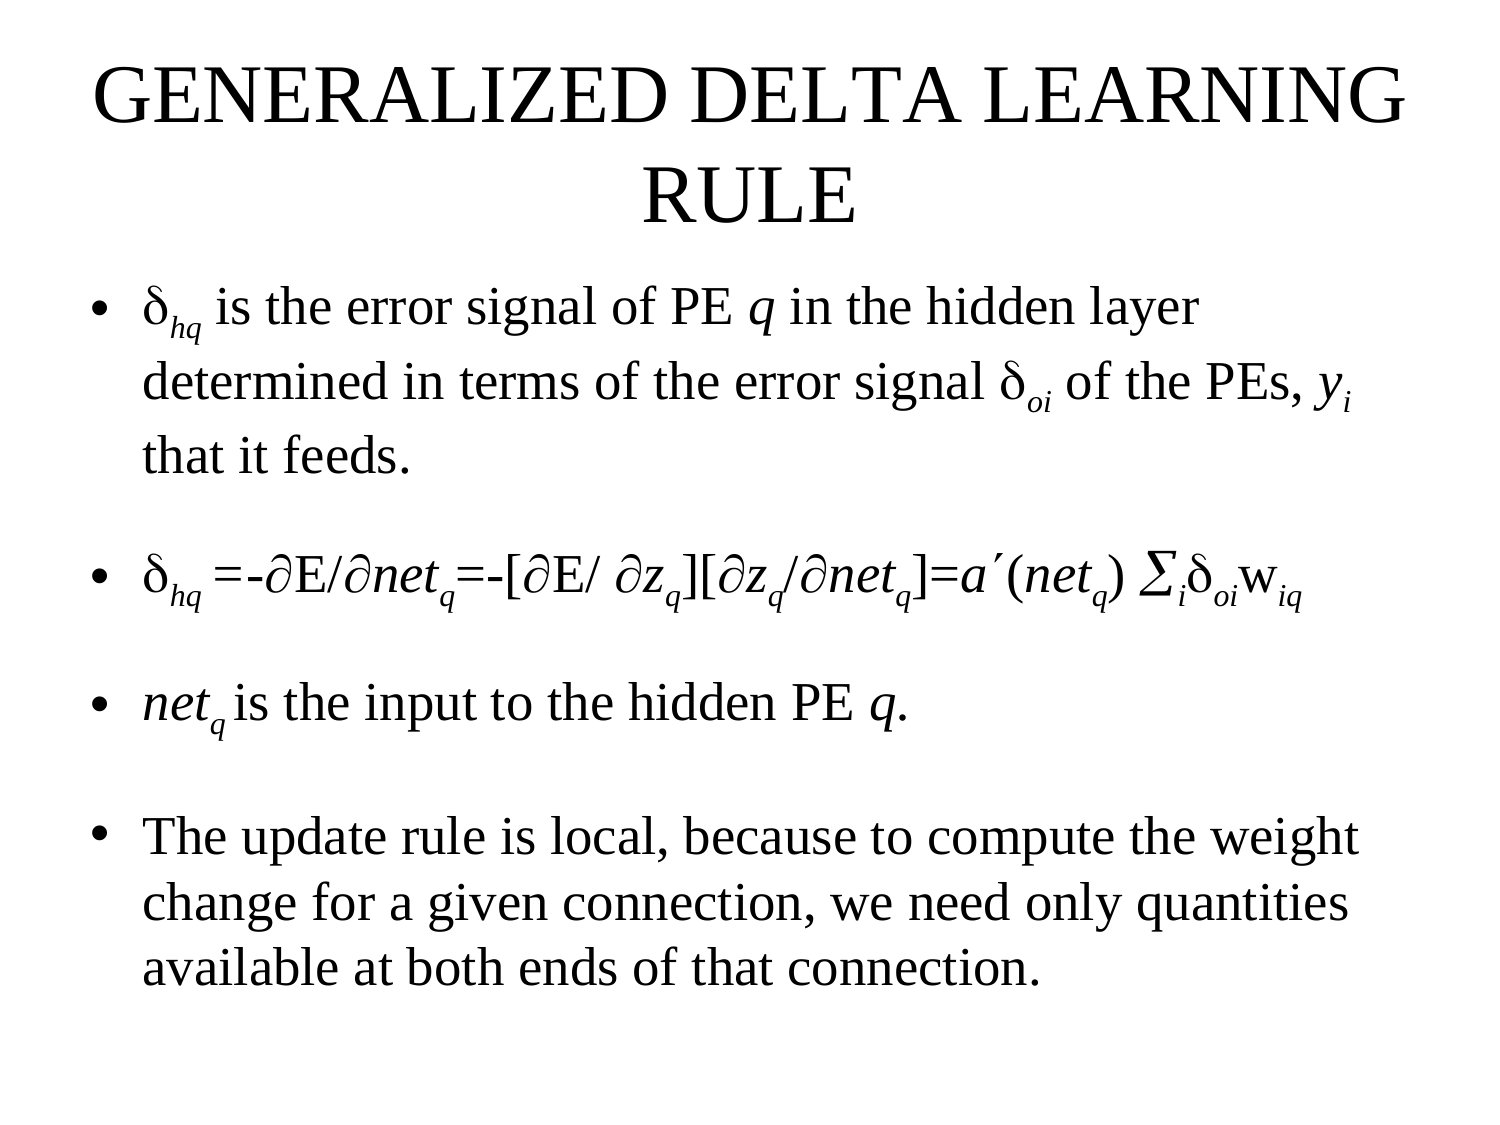

# GENERALIZED DELTA LEARNING RULE
hq is the error signal of PE q in the hidden layer determined in terms of the error signal oi of the PEs, yi that it feeds.
hq =-E/netq=-[E/ zq][zq/netq]=a(netq) ioiwiq
netq is the input to the hidden PE q.
The update rule is local, because to compute the weight change for a given connection, we need only quantities available at both ends of that connection.